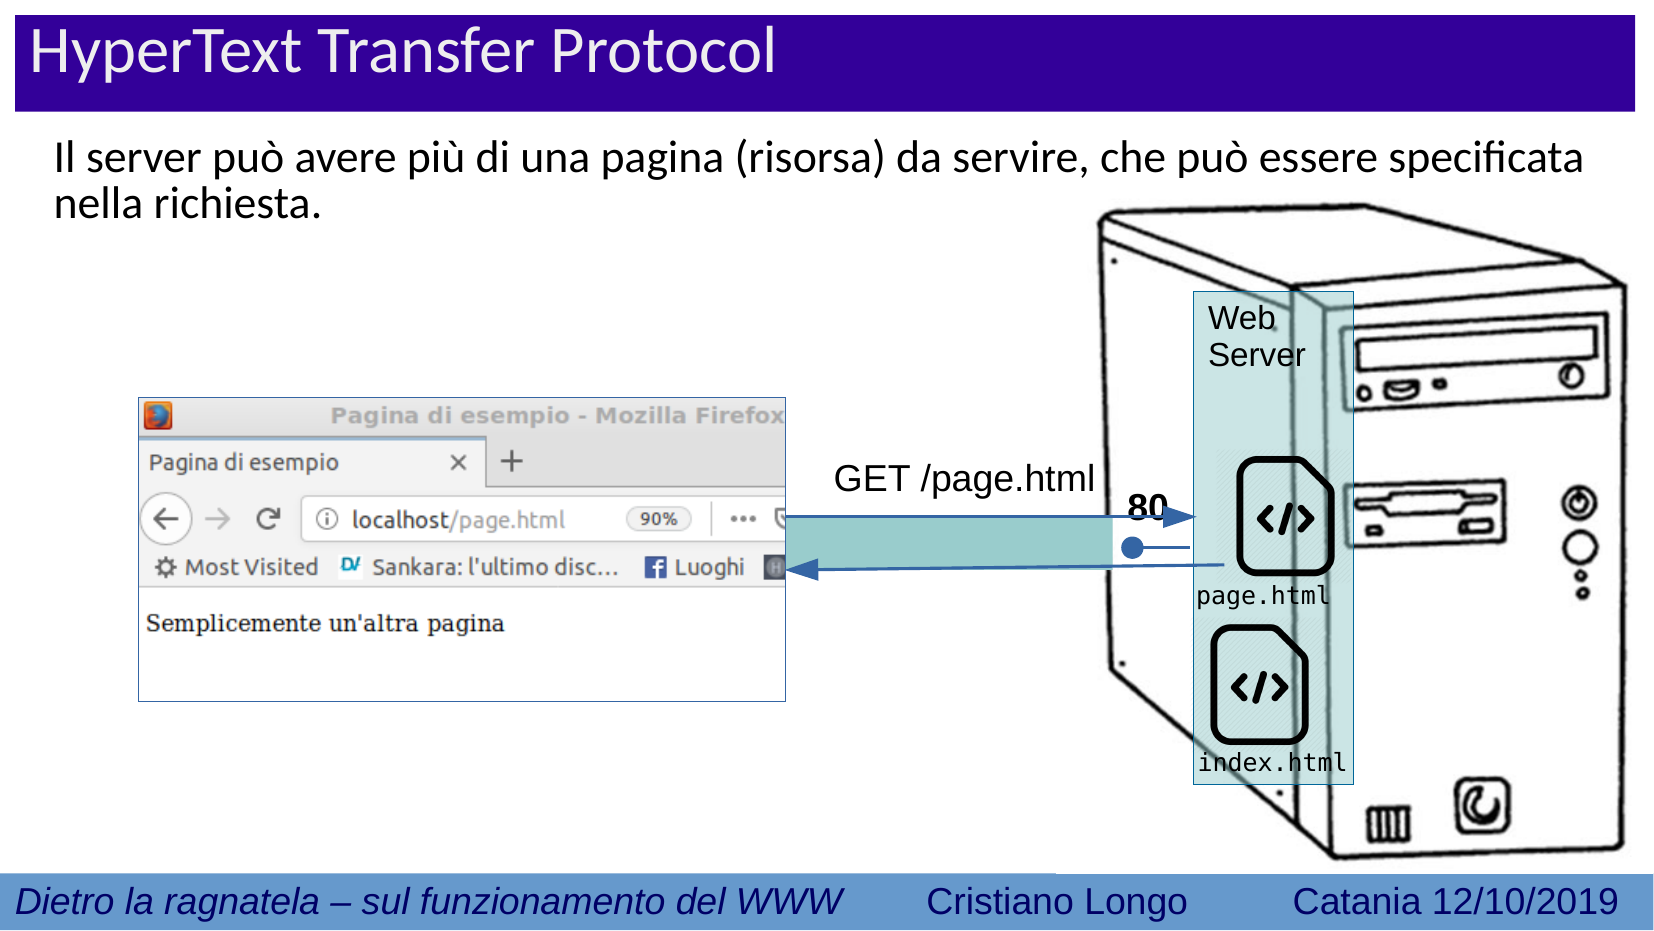

HyperText Transfer Protocol
Il server può avere più di una pagina (risorsa) da servire, che può essere specificata nella richiesta.
Web Server
GET /page.html
80
page.html
index.html
Dietro la ragnatela – sul funzionamento del WWW Cristiano Longo Catania 12/10/2019